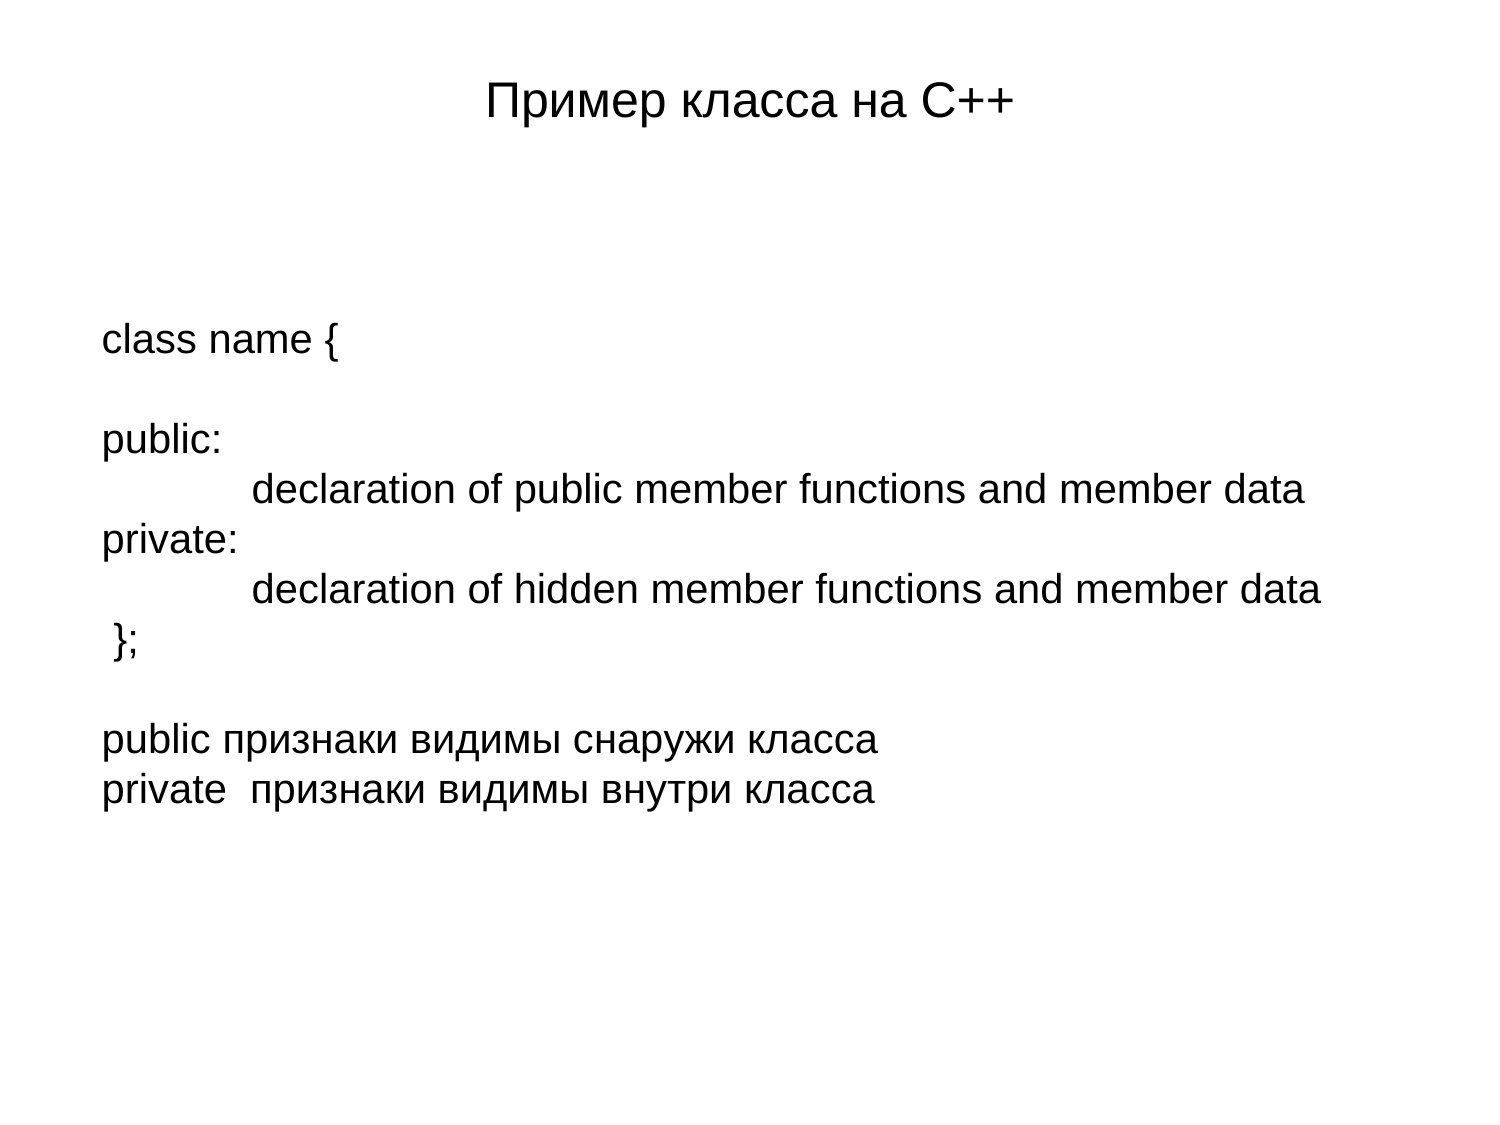

# Пример класса на C++
class name {
public:
	declaration of public member functions and member data
private:
	declaration of hidden member functions and member data
 };
public признаки видимы снаружи класса
private признаки видимы внутри класса